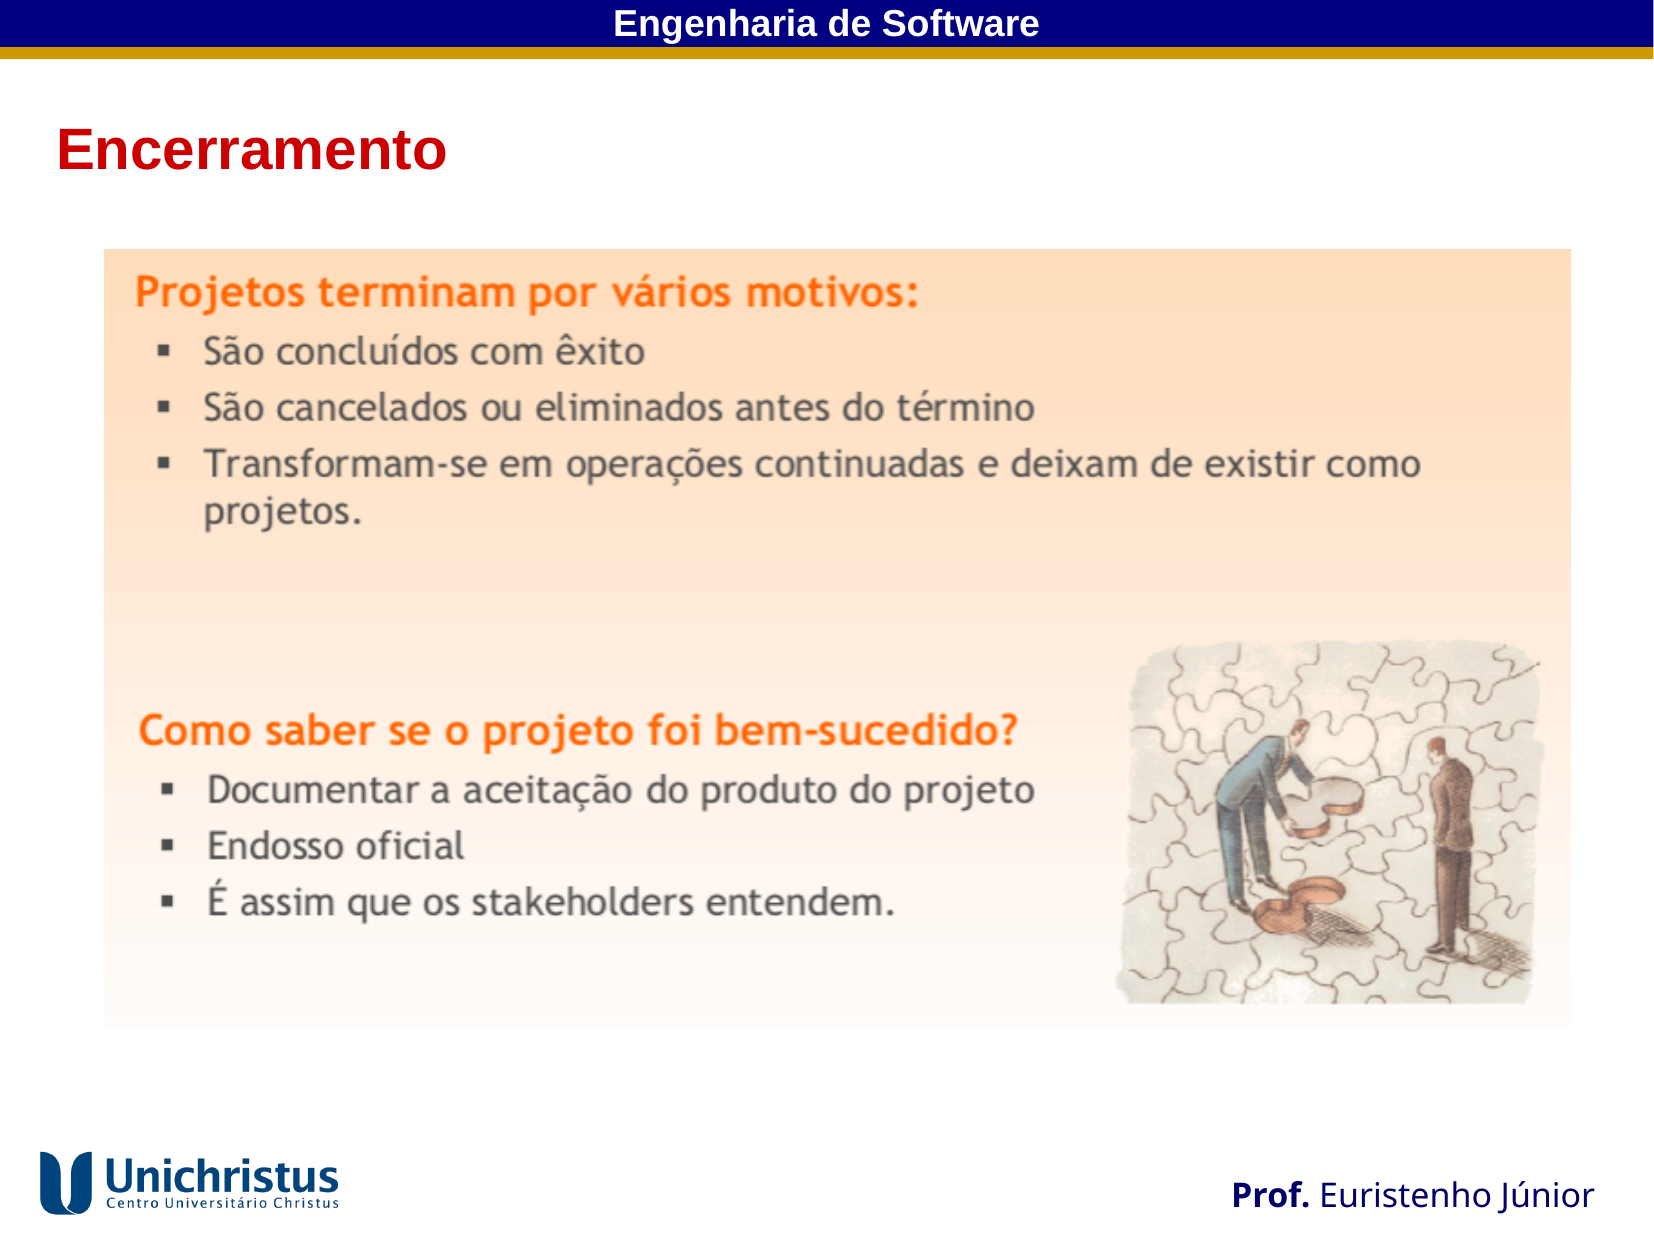

Engenharia de Software
Encerramento
Prof. Euristenho Júnior